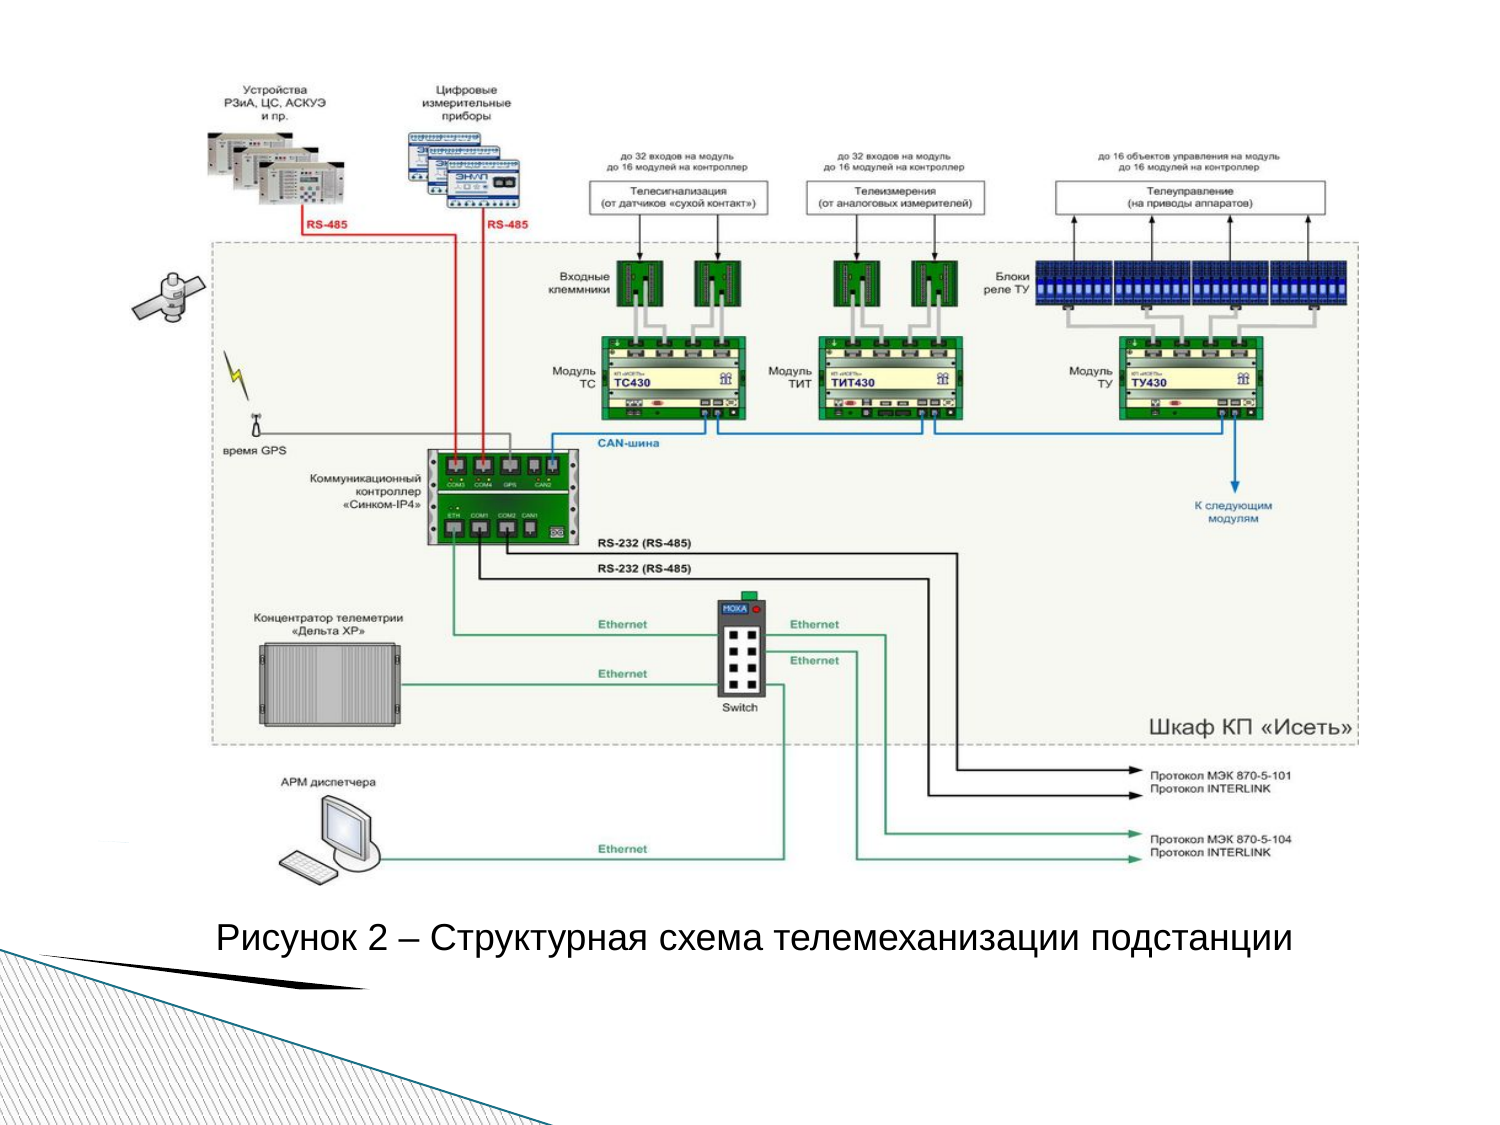

Рисунок 2 – Структурная схема телемеханизации подстанции